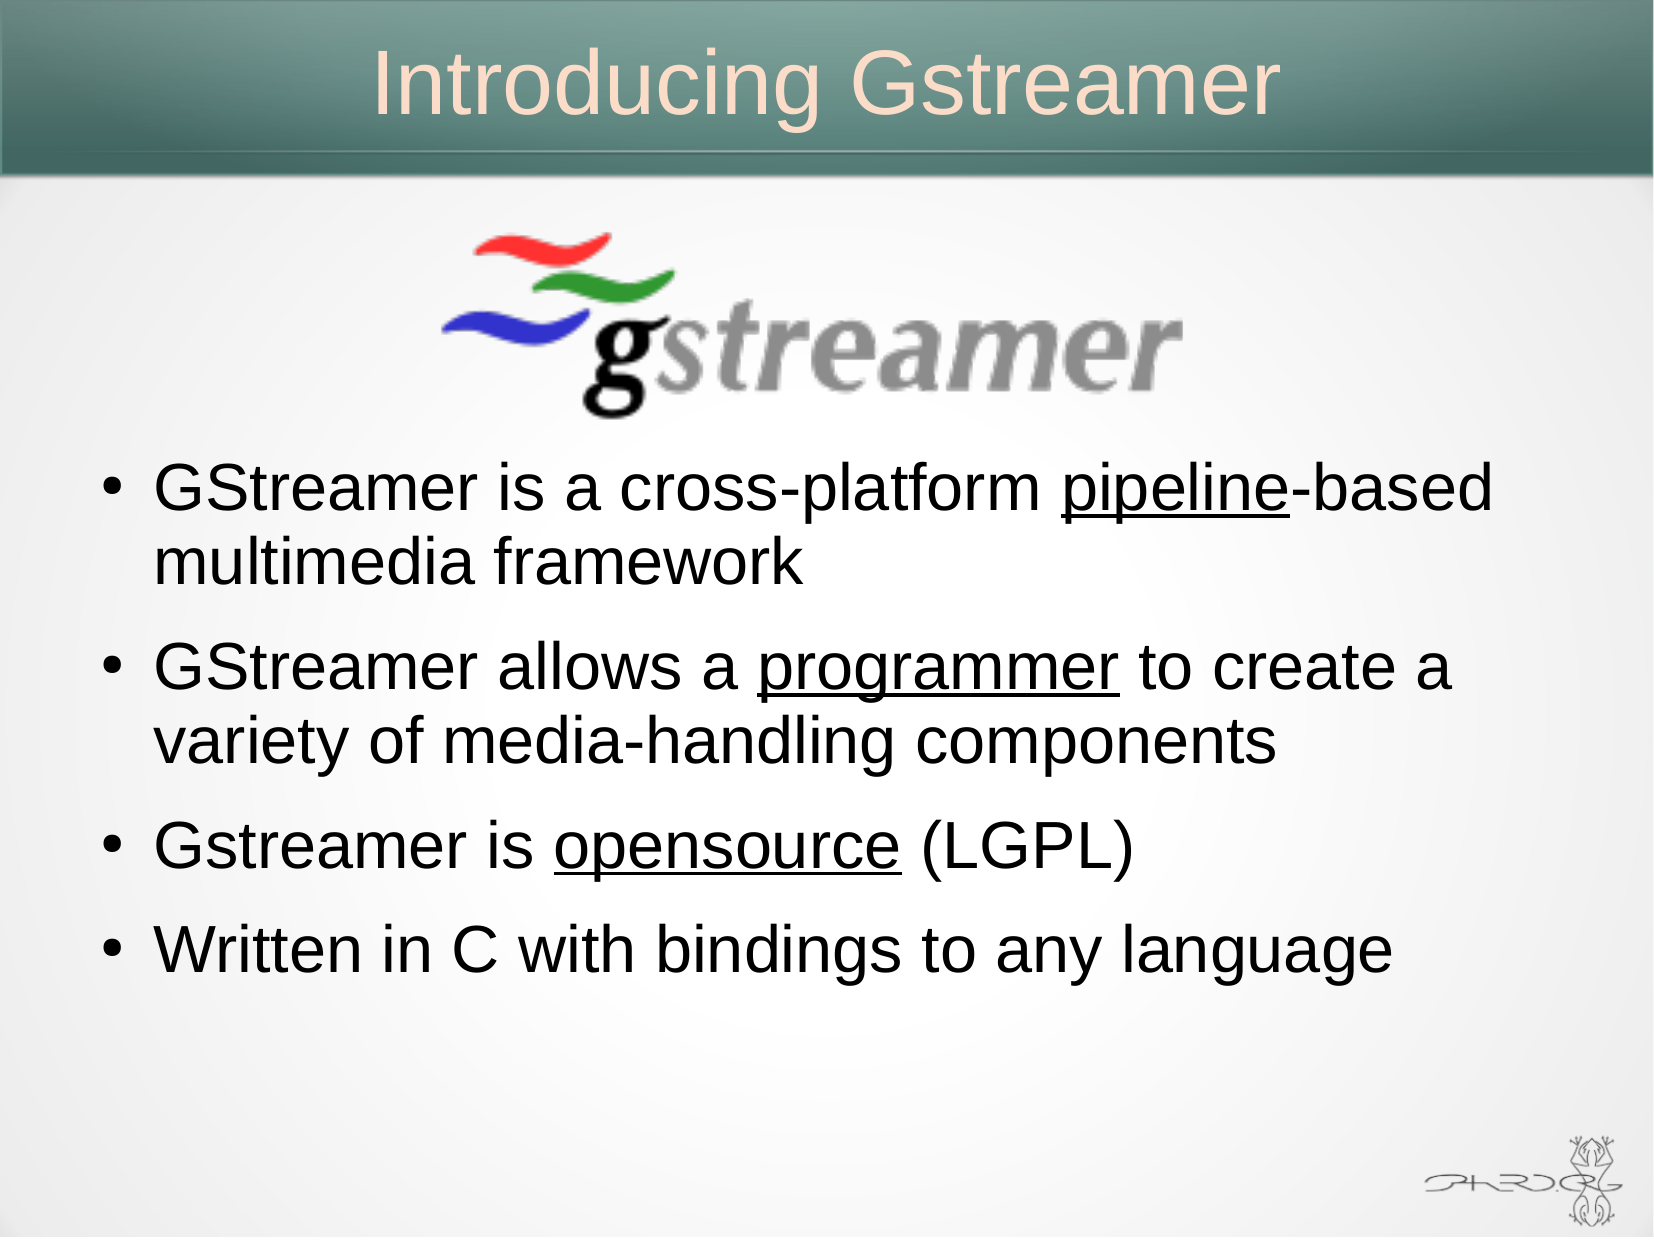

# Introducing Gstreamer
GStreamer is a cross-platform pipeline-based multimedia framework
GStreamer allows a programmer to create a variety of media-handling components
Gstreamer is opensource (LGPL)
Written in C with bindings to any language